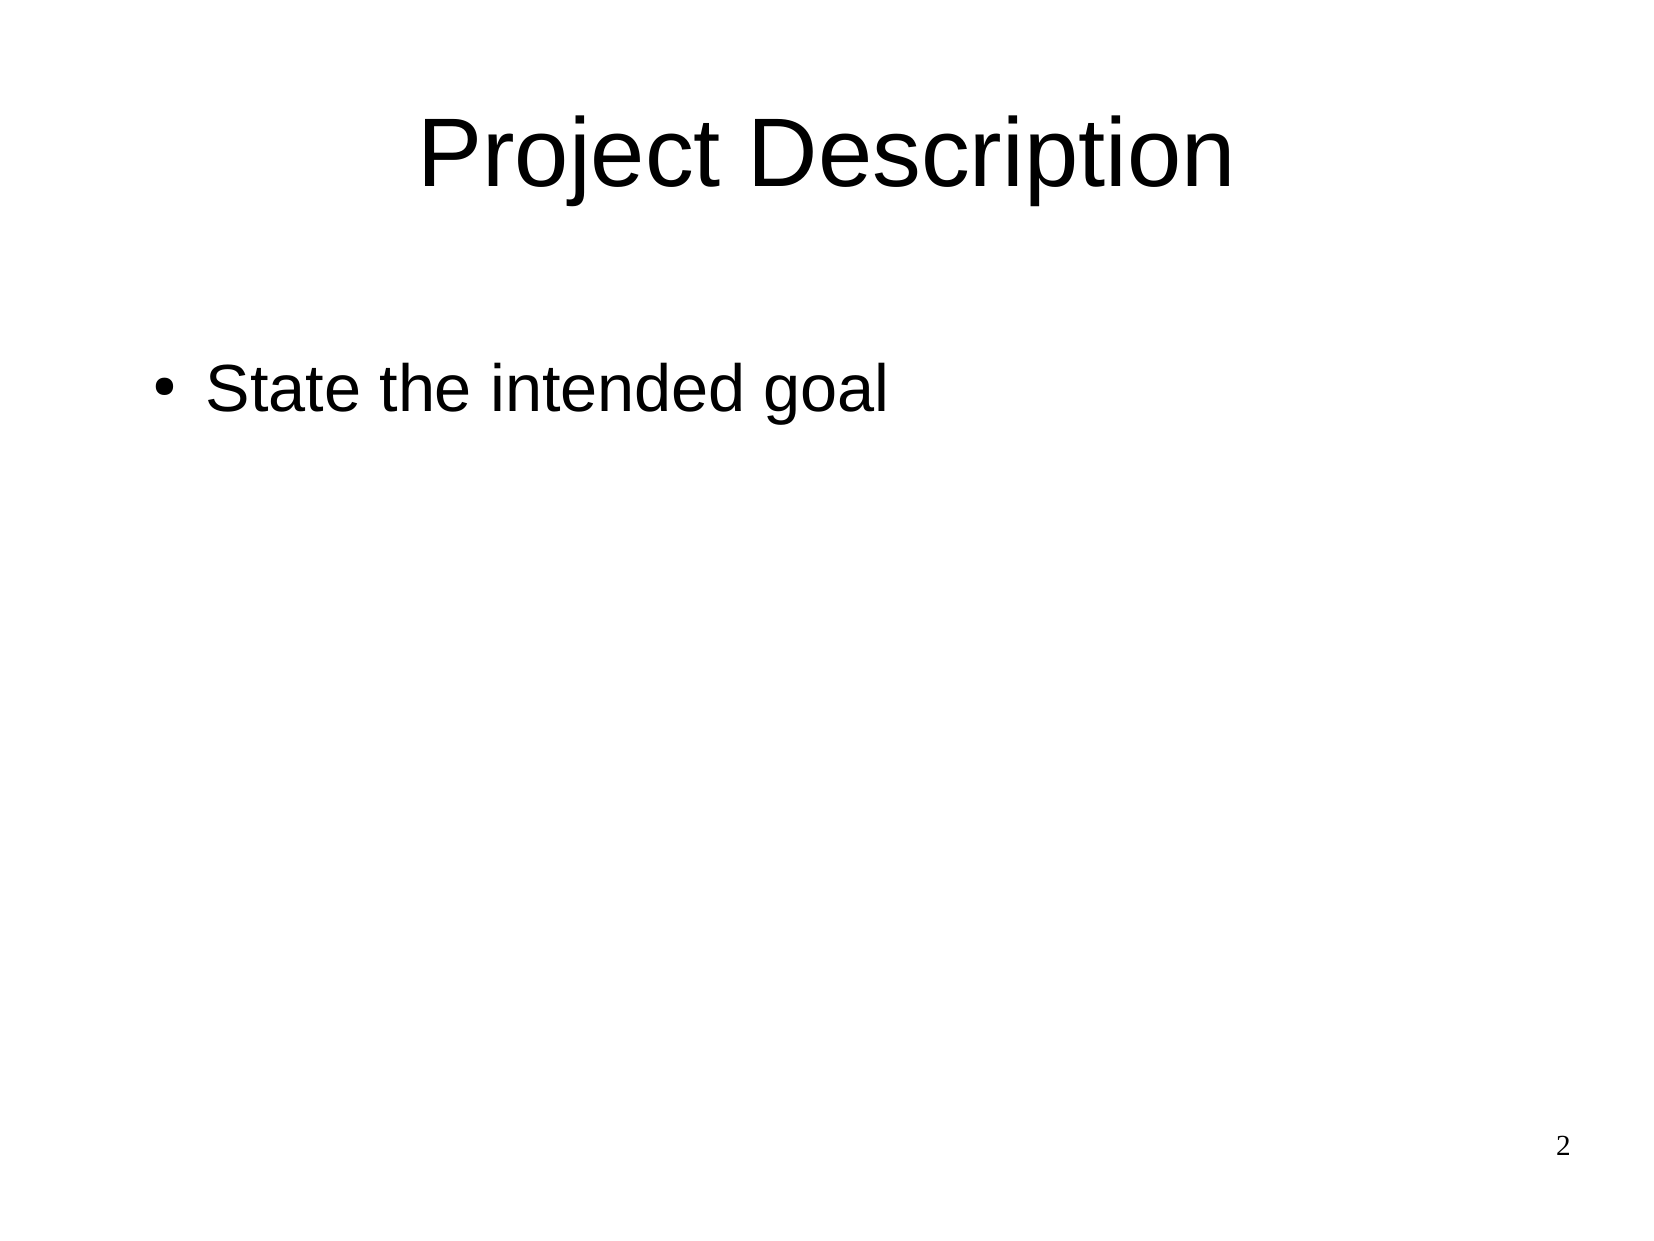

# Project Description
State the intended goal
2